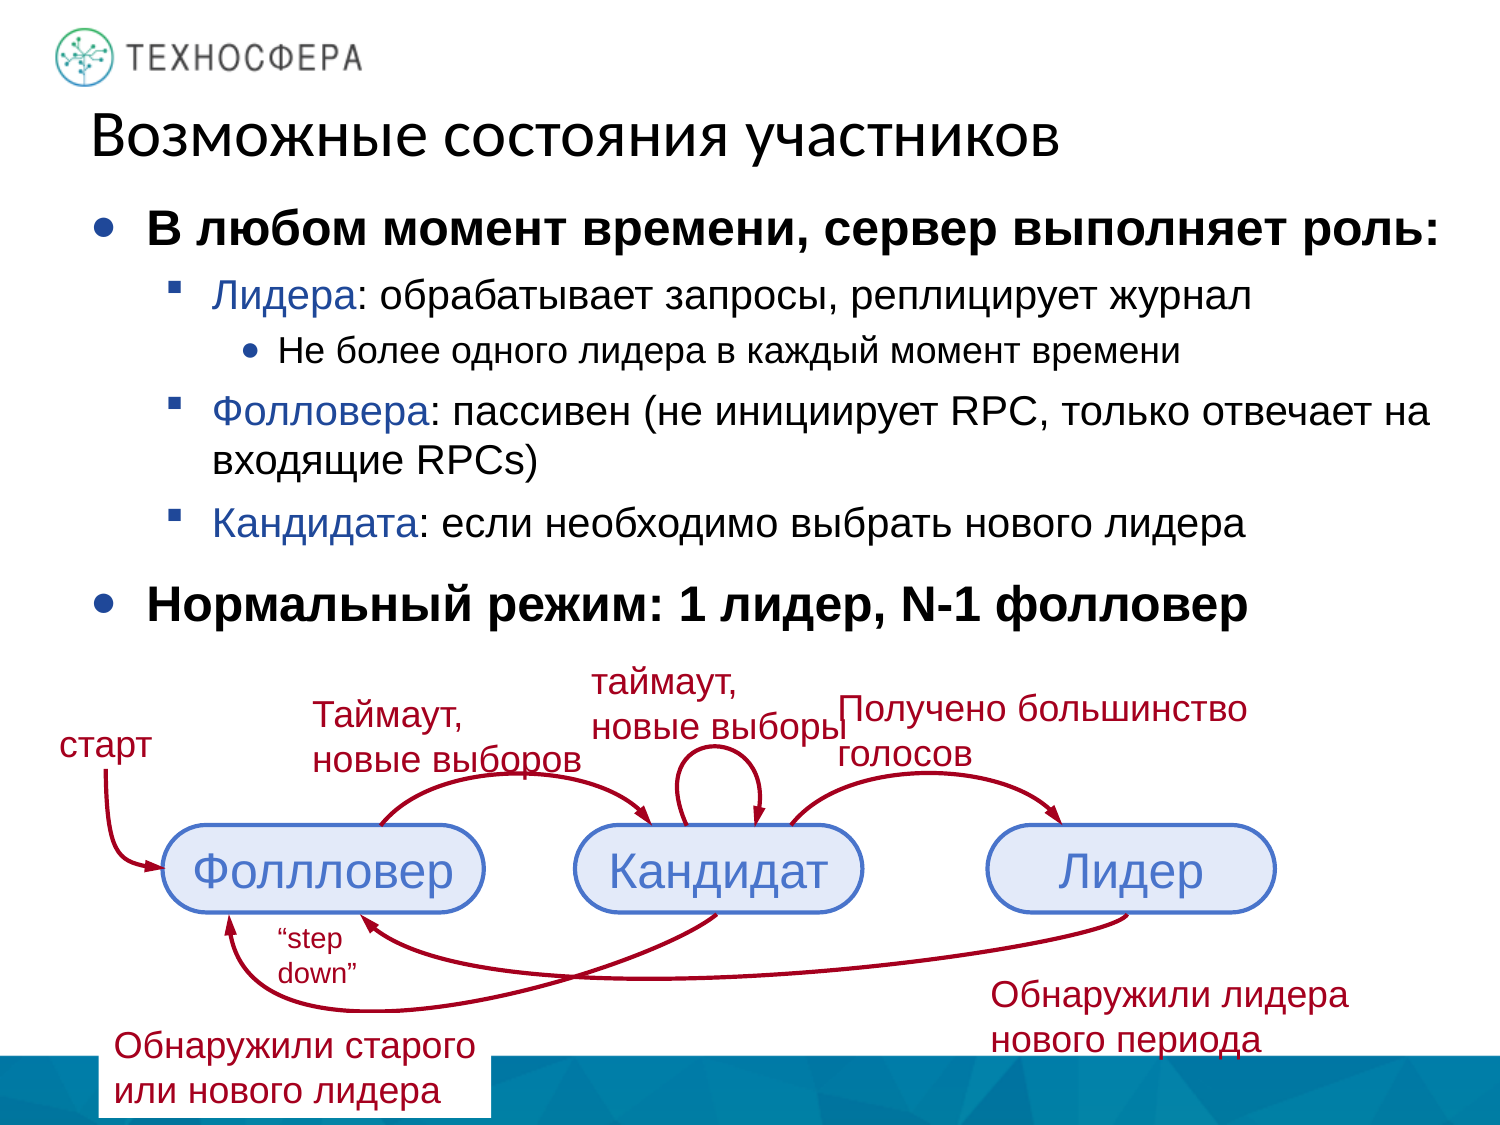

Возможные состояния участников
# В любом момент времени, сервер выполняет роль:
Лидера: обрабатывает запросы, реплицирует журнал
Не более одного лидера в каждый момент времени
Фолловера: пассивен (не инициирует RPC, только отвечает на входящие RPCs)
Кандидата: если необходимо выбрать нового лидера
Нормальный режим: 1 лидер, N-1 фолловер
таймаут,
новые выборы
Получено большинство
голосов
Таймаут,
новые выборов
старт
Фоллловер
Кандидат
Лидер
“step
down”
Обнаружили лидера
нового периода
Обнаружили старого
или нового лидера